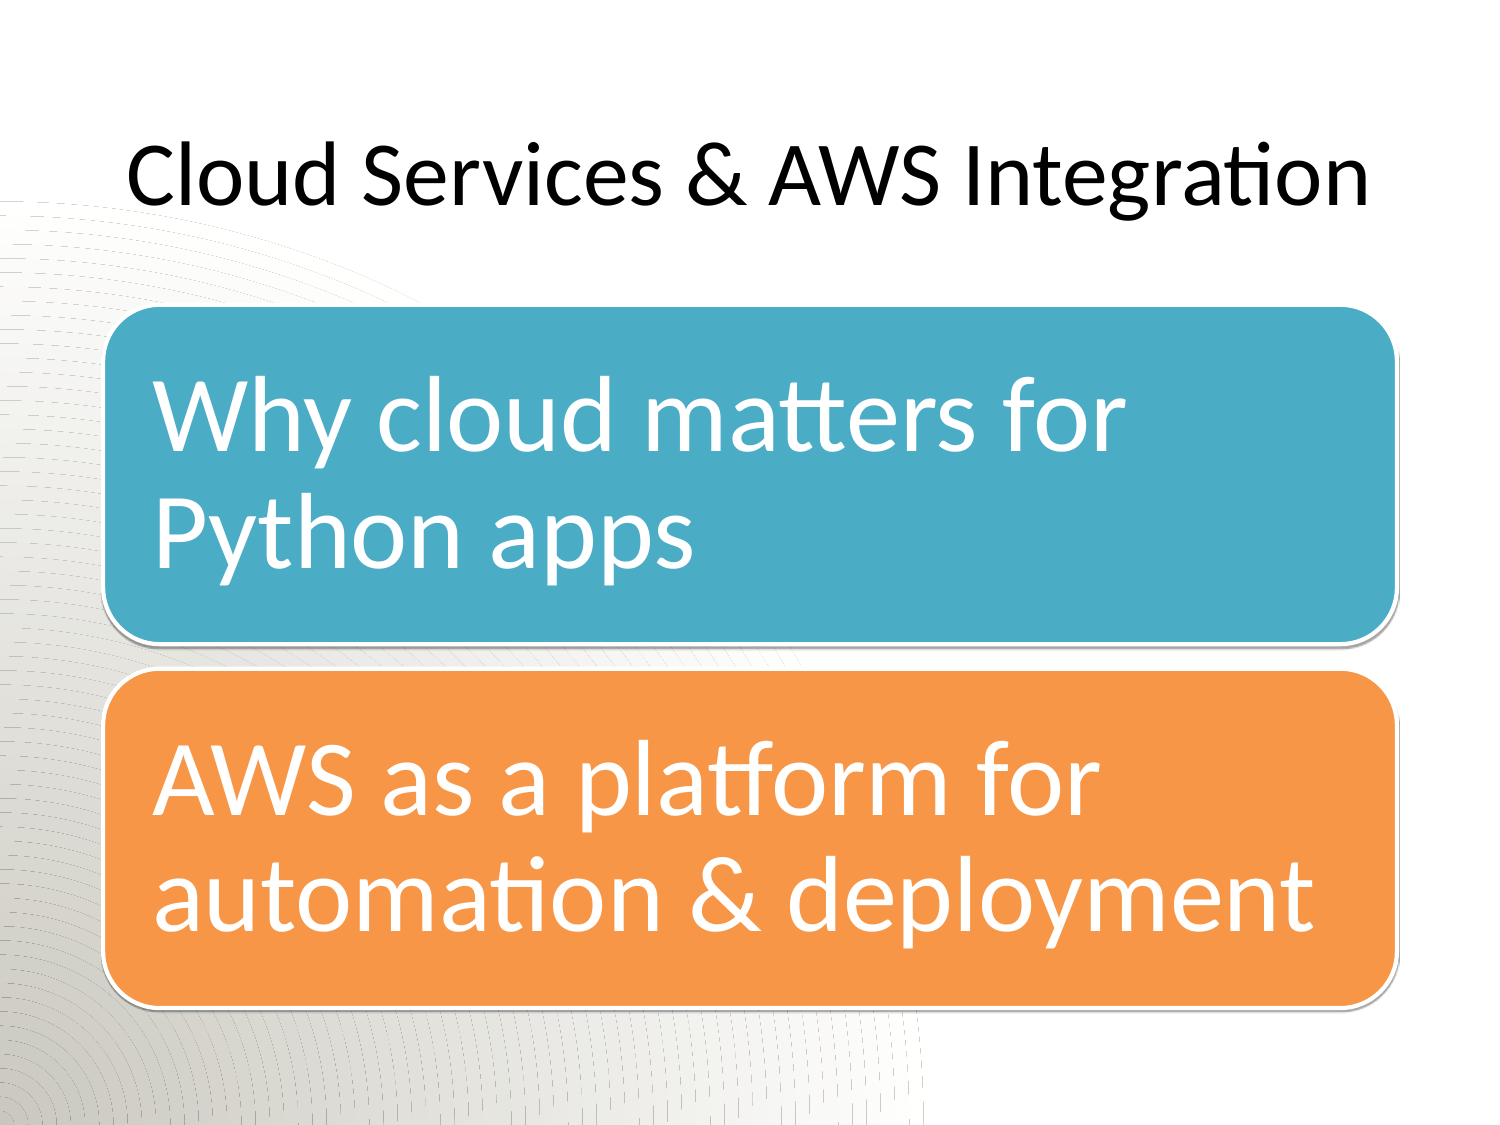

# Cloud Services & AWS Integration
Why cloud matters for Python apps
AWS as a platform for automation & deployment